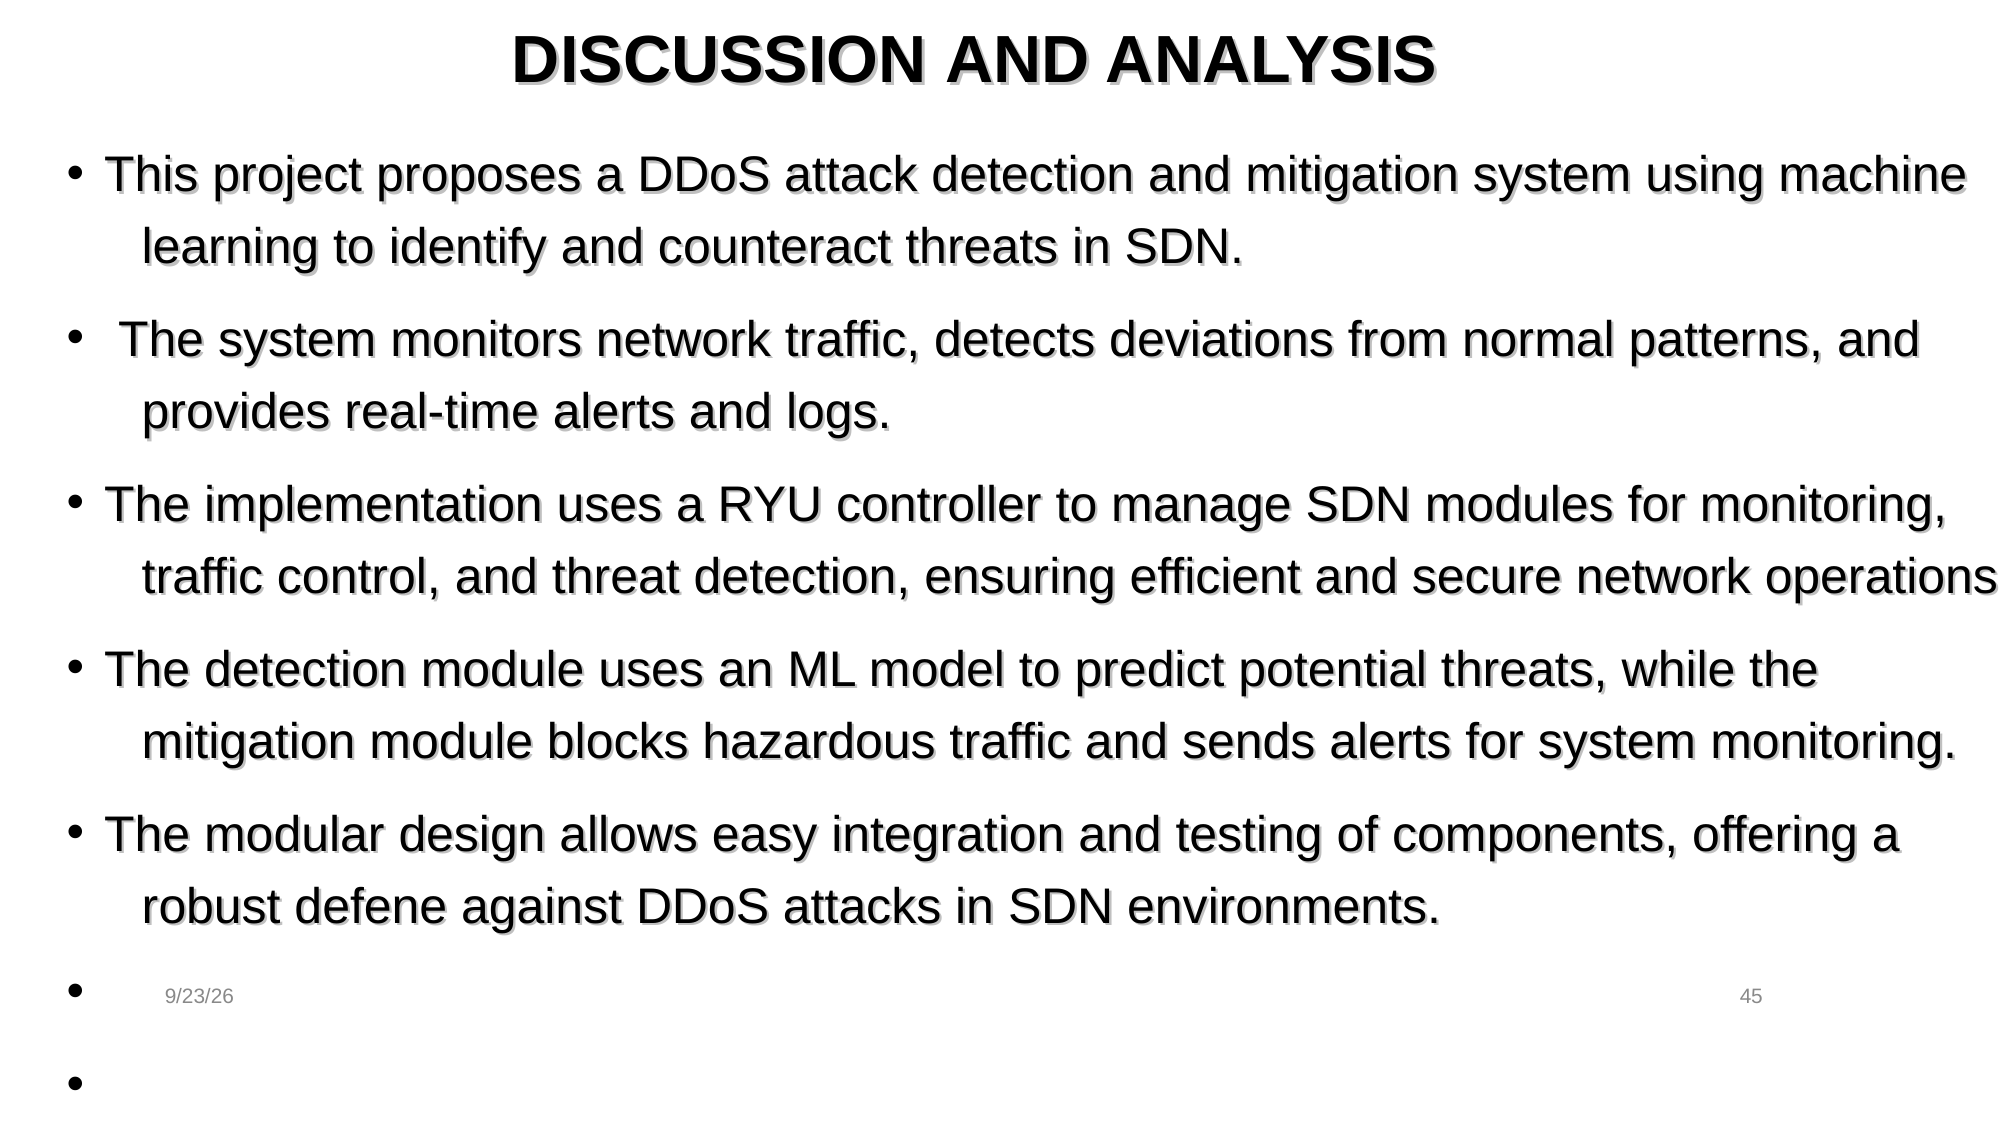

# DISCUSSION AND ANALYSIS
This project proposes a DDoS attack detection and mitigation system using machine learning to identify and counteract threats in SDN.
 The system monitors network traffic, detects deviations from normal patterns, and provides real-time alerts and logs.
The implementation uses a RYU controller to manage SDN modules for monitoring, traffic control, and threat detection, ensuring efficient and secure network operations.
The detection module uses an ML model to predict potential threats, while the mitigation module blocks hazardous traffic and sends alerts for system monitoring.
The modular design allows easy integration and testing of components, offering a robust defene against DDoS attacks in SDN environments.